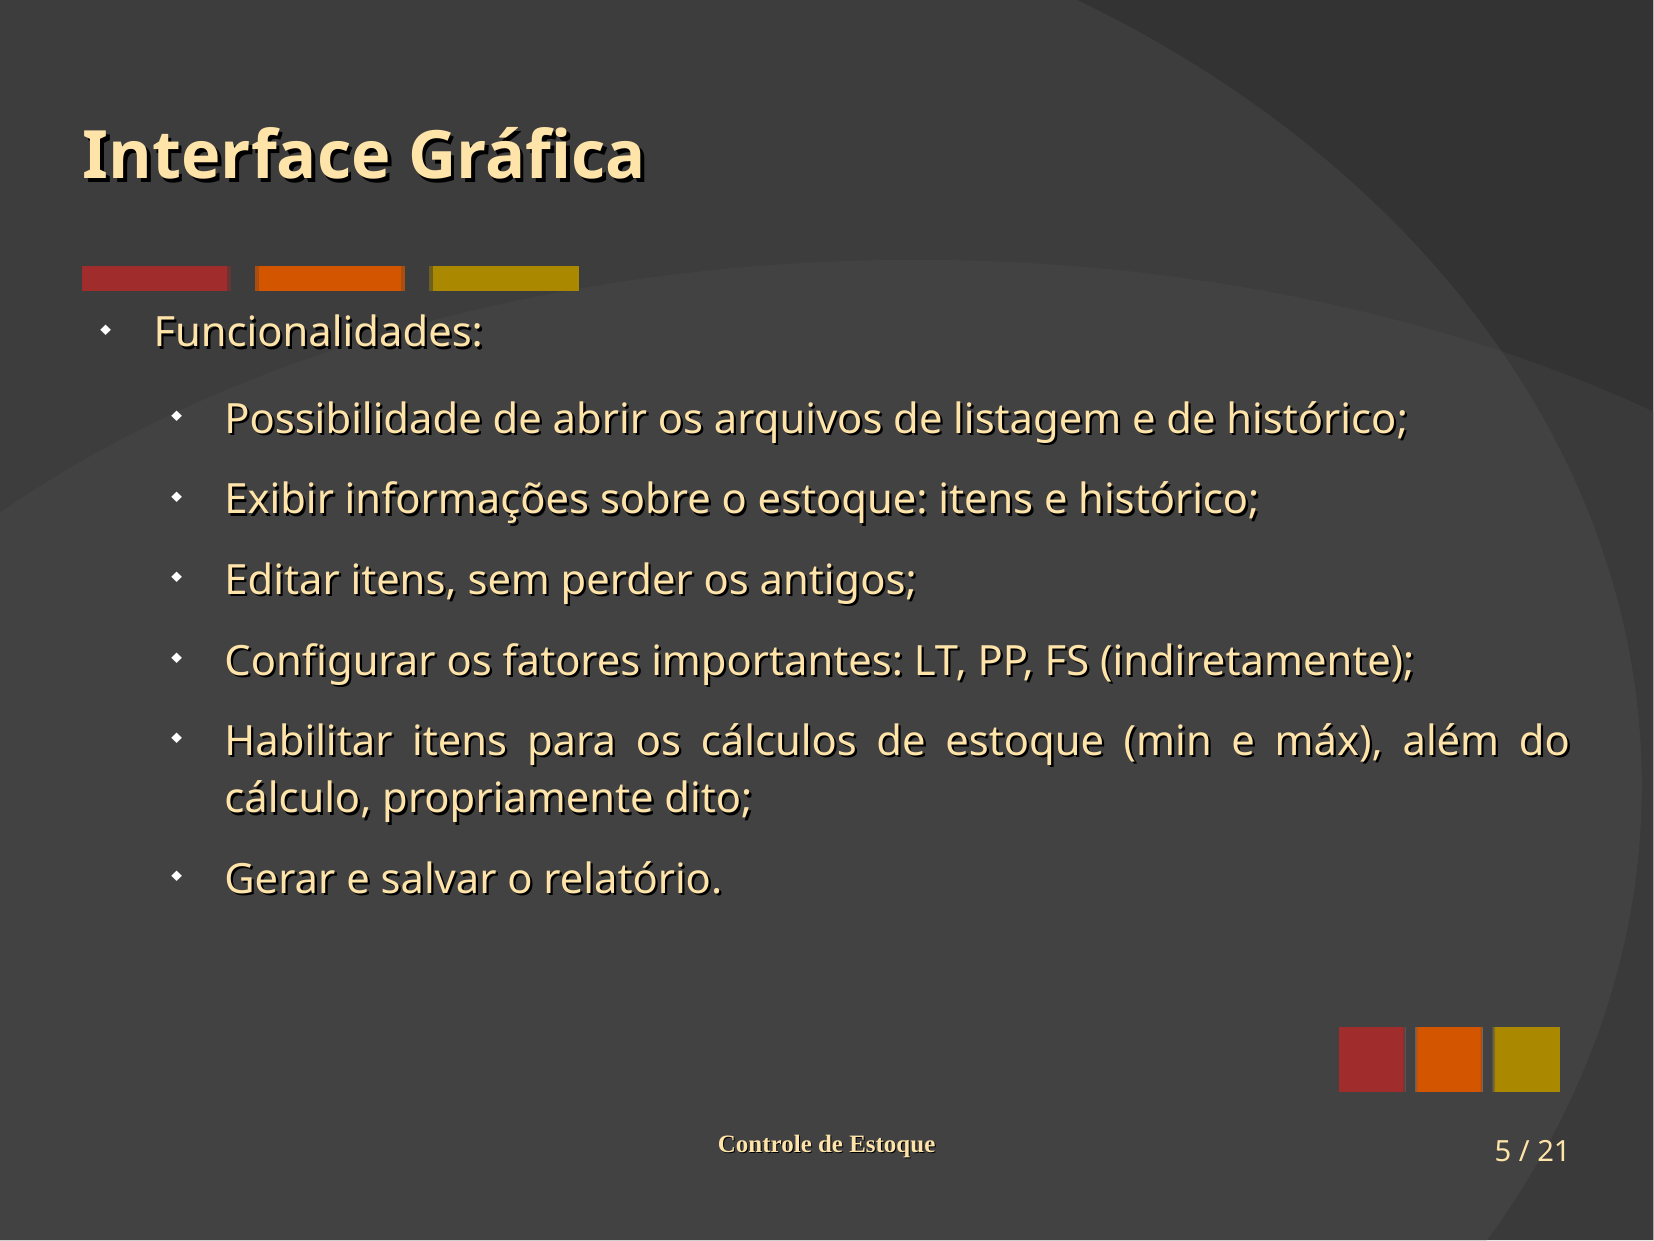

# Interface Gráfica
Funcionalidades:
Possibilidade de abrir os arquivos de listagem e de histórico;
Exibir informações sobre o estoque: itens e histórico;
Editar itens, sem perder os antigos;
Configurar os fatores importantes: LT, PP, FS (indiretamente);
Habilitar itens para os cálculos de estoque (min e máx), além do cálculo, propriamente dito;
Gerar e salvar o relatório.
5